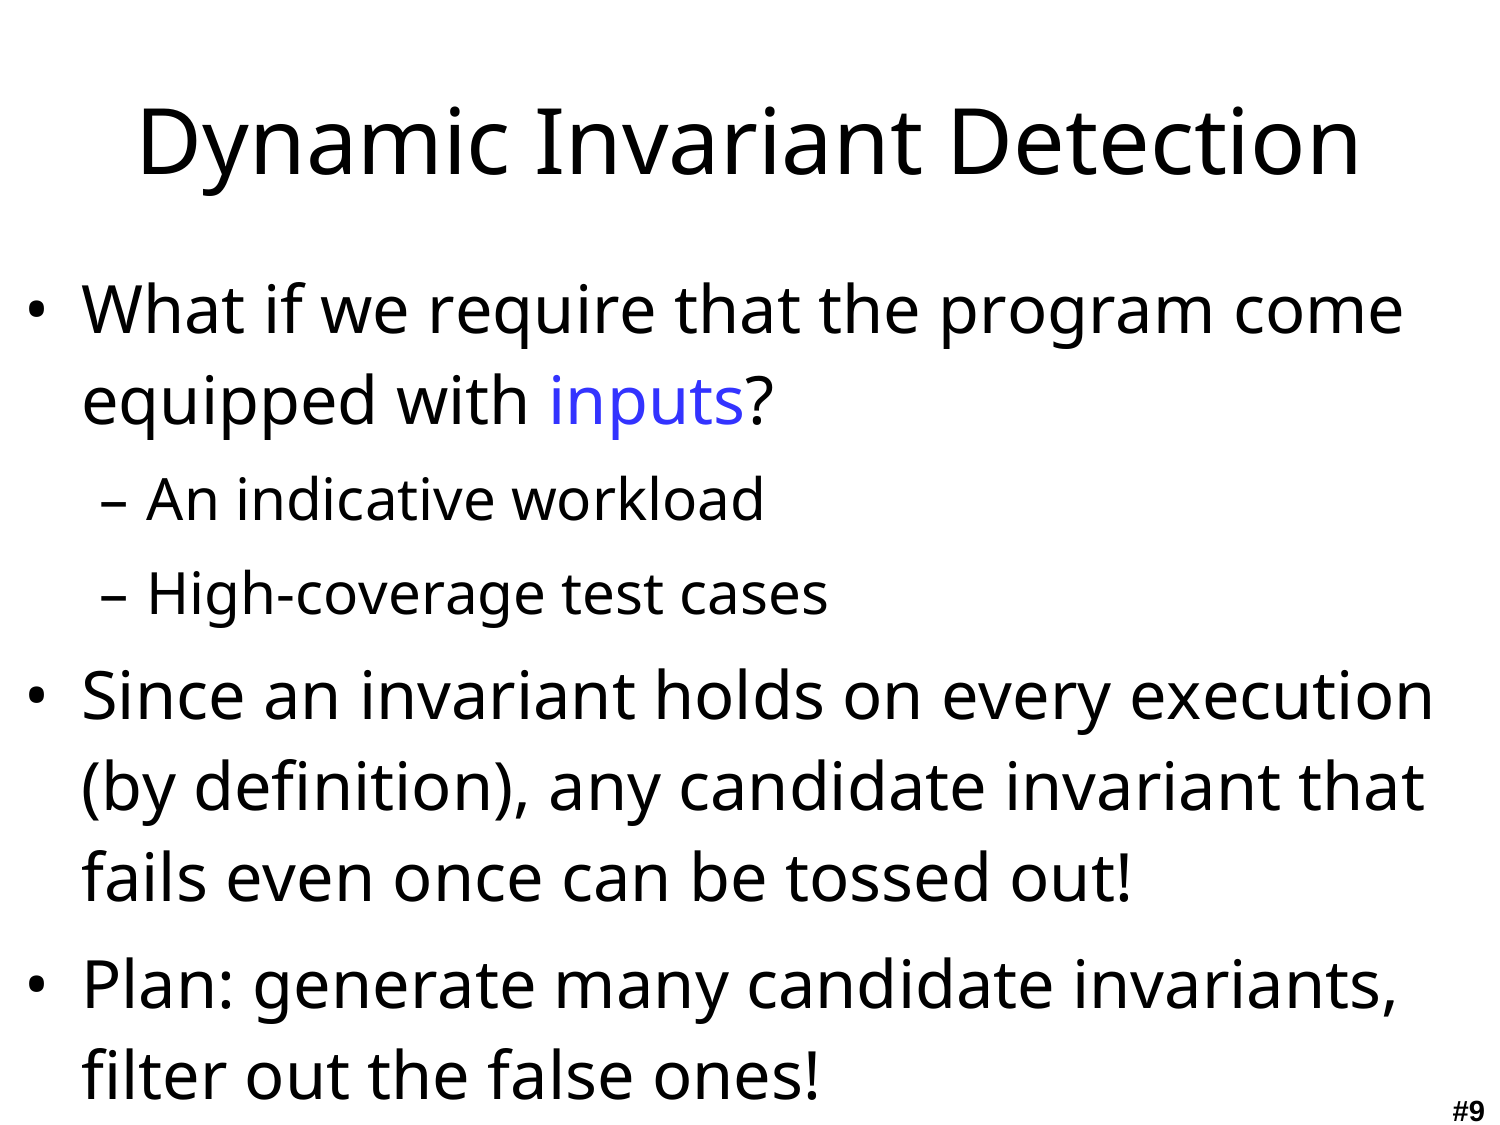

# Dynamic Invariant Detection
What if we require that the program come equipped with inputs?
An indicative workload
High-coverage test cases
Since an invariant holds on every execution (by definition), any candidate invariant that fails even once can be tossed out!
Plan: generate many candidate invariants, filter out the false ones!
9